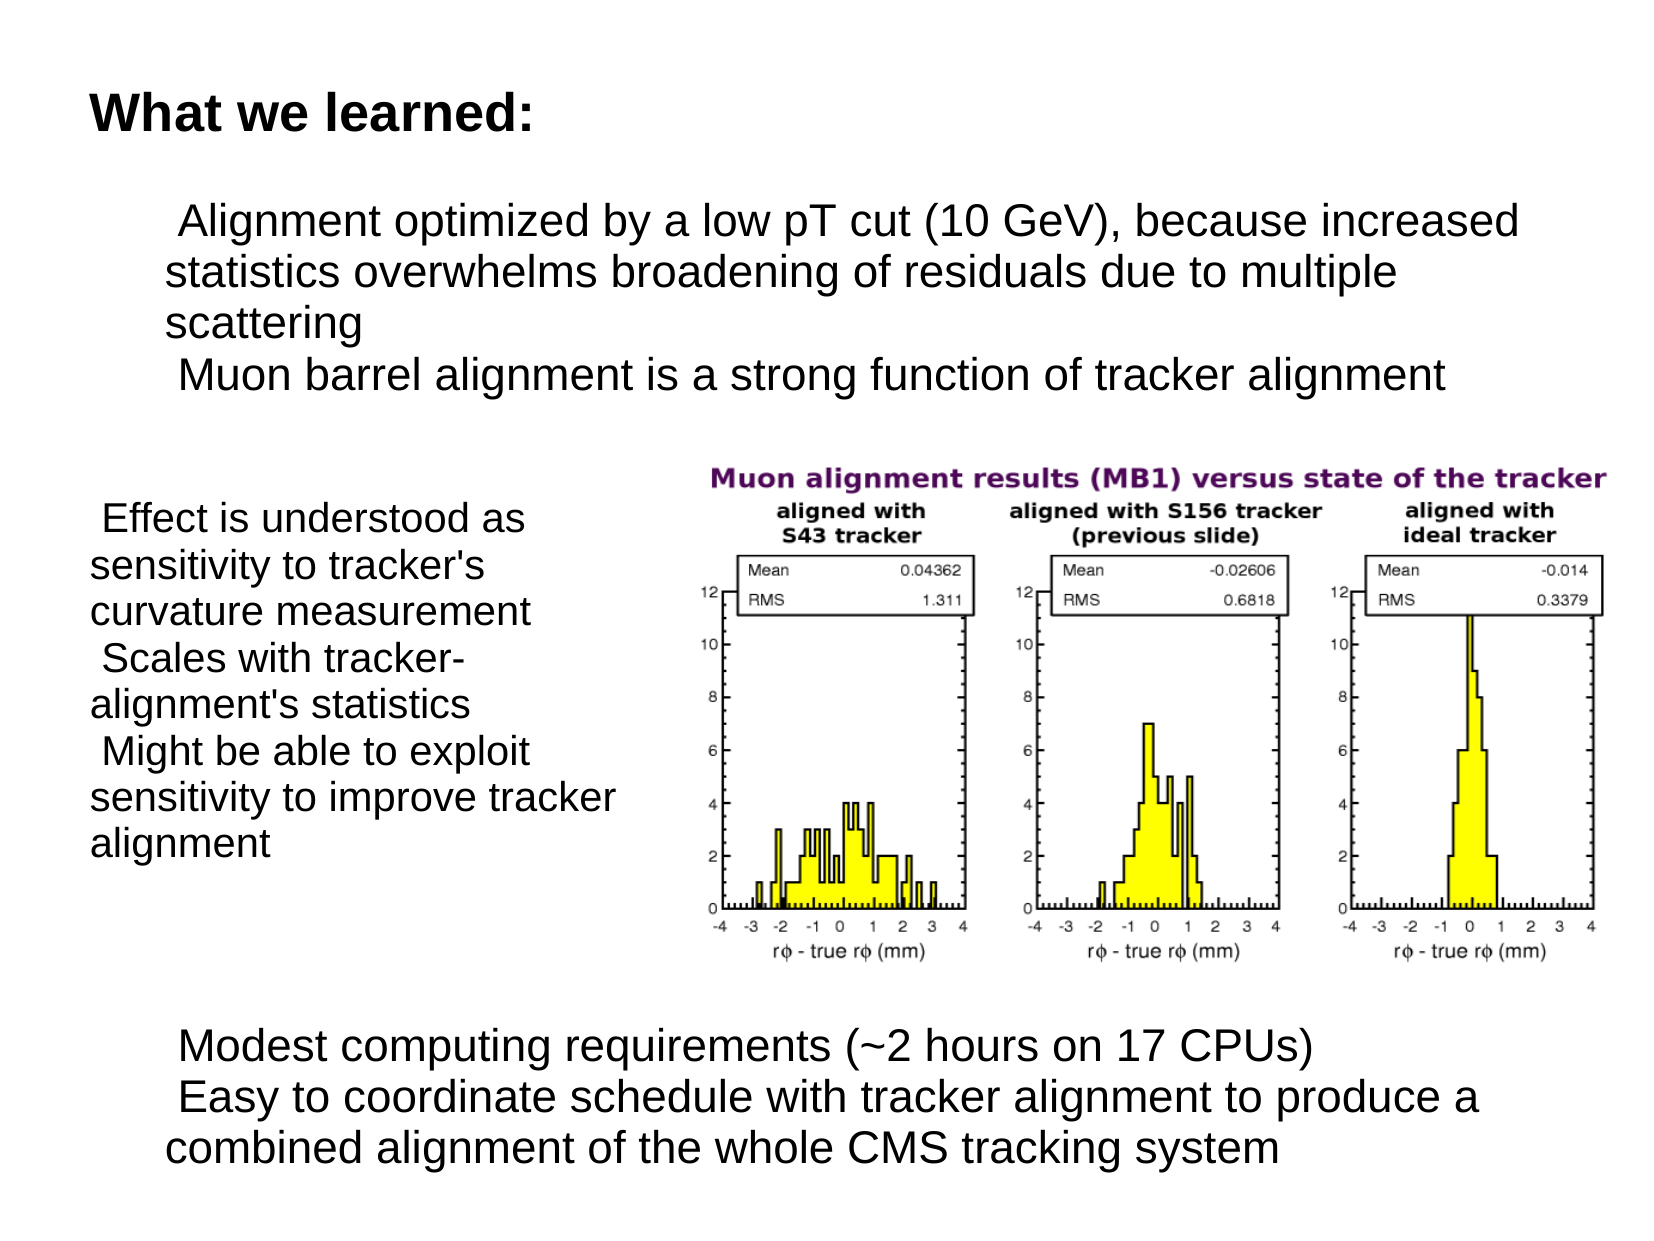

What we learned:
 Alignment optimized by a low pT cut (10 GeV), because increased statistics overwhelms broadening of residuals due to multiple scattering
 Muon barrel alignment is a strong function of tracker alignment
 Effect is understood as sensitivity to tracker's curvature measurement
 Scales with tracker-alignment's statistics
 Might be able to exploit sensitivity to improve tracker alignment
 Modest computing requirements (~2 hours on 17 CPUs)
 Easy to coordinate schedule with tracker alignment to produce a combined alignment of the whole CMS tracking system